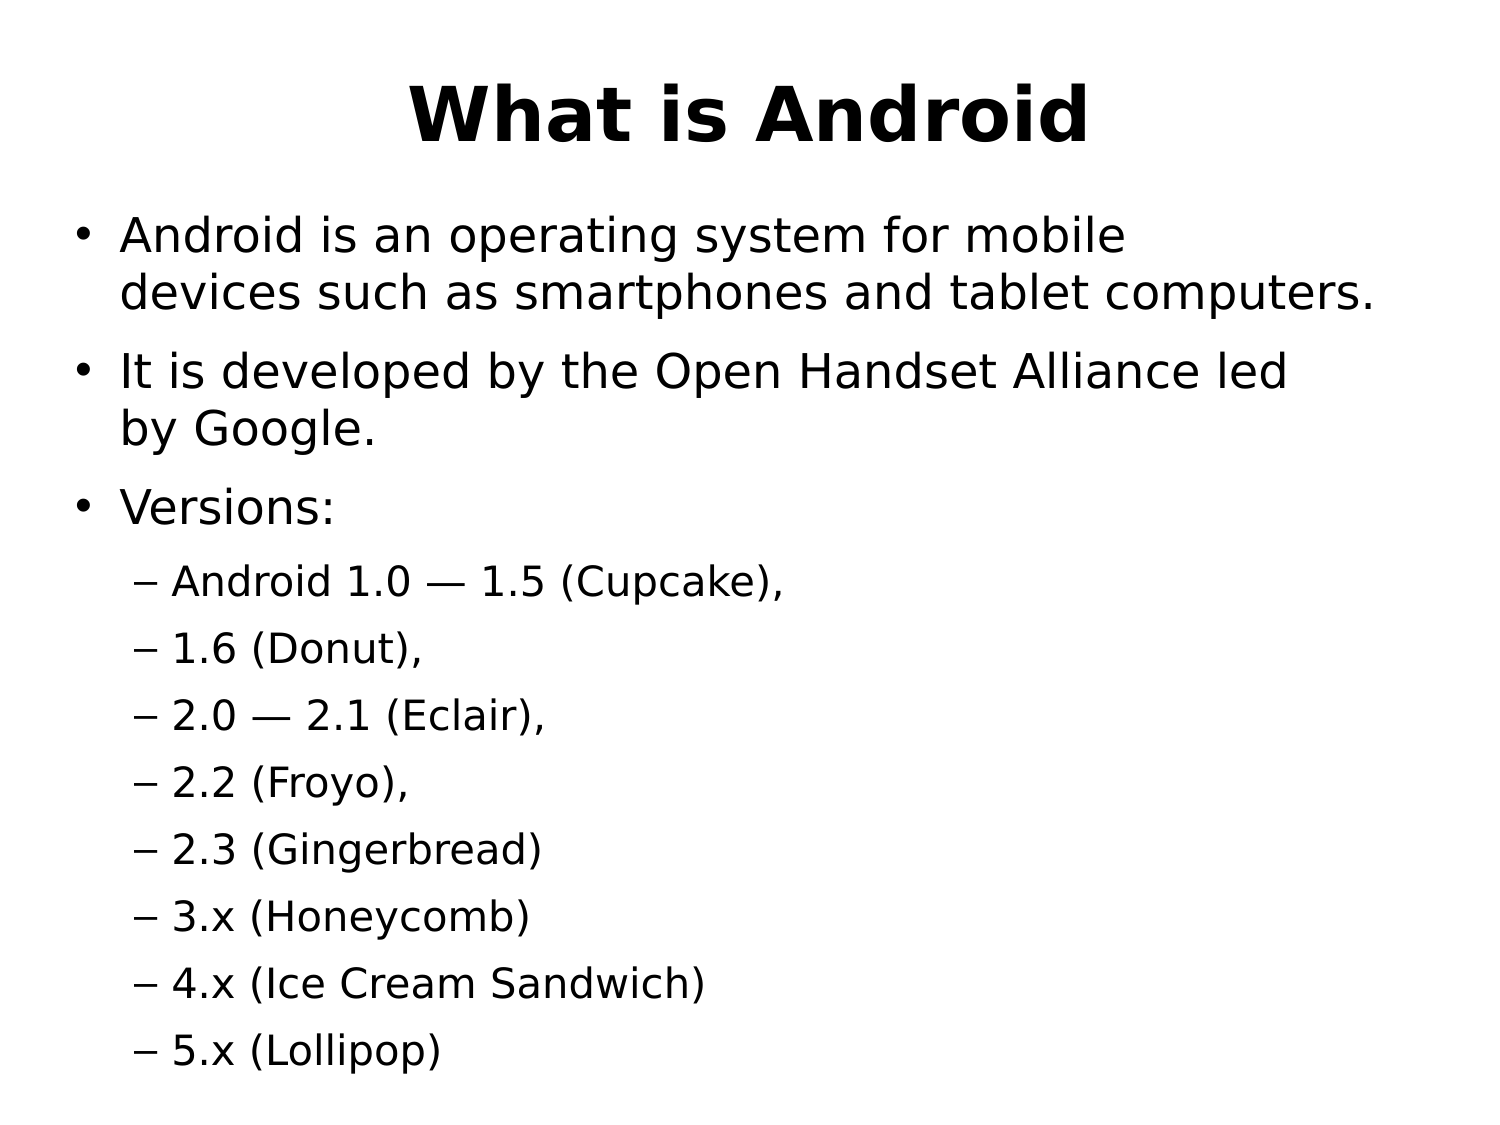

# What is Android
Android is an operating system for mobile devices such as smartphones and tablet computers.
It is developed by the Open Handset Alliance led by Google.
Versions:
Android 1.0 — 1.5 (Cupcake),
1.6 (Donut),
2.0 — 2.1 (Eclair),
2.2 (Froyo),
2.3 (Gingerbread)
3.x (Honeycomb)
4.x (Ice Cream Sandwich)
5.x (Lollipop)